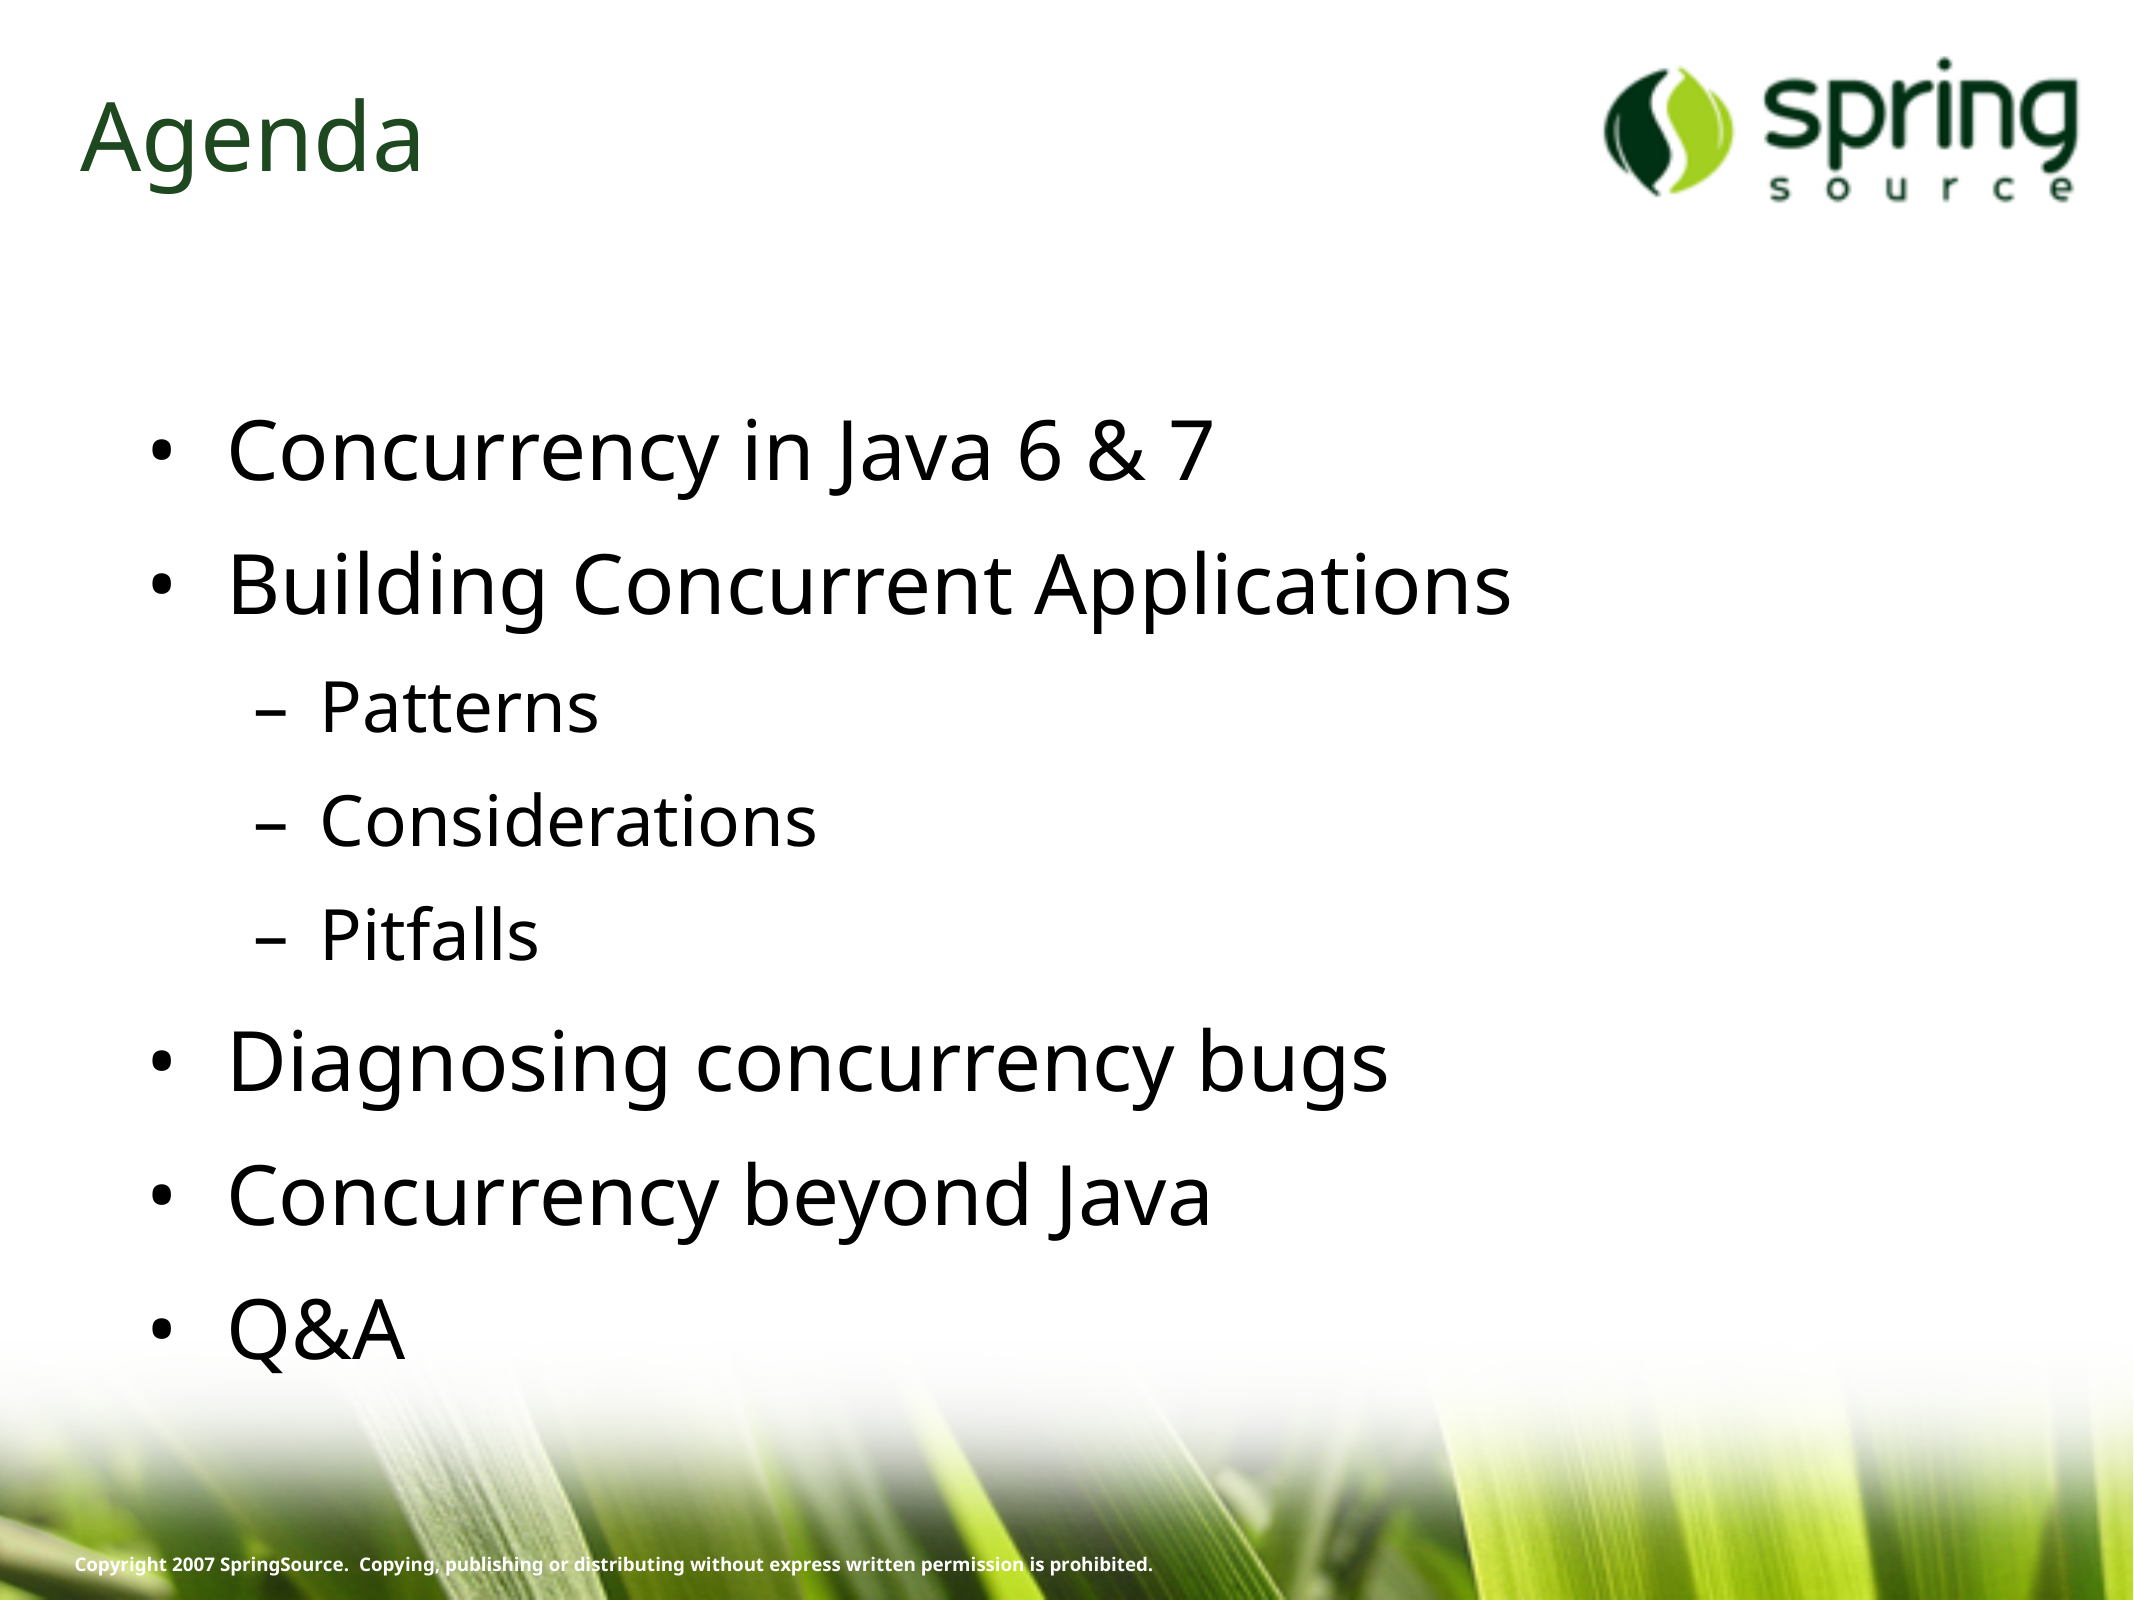

# Agenda
Concurrency in Java 6 & 7
Building Concurrent Applications
Patterns
Considerations
Pitfalls
Diagnosing concurrency bugs
Concurrency beyond Java
Q&A